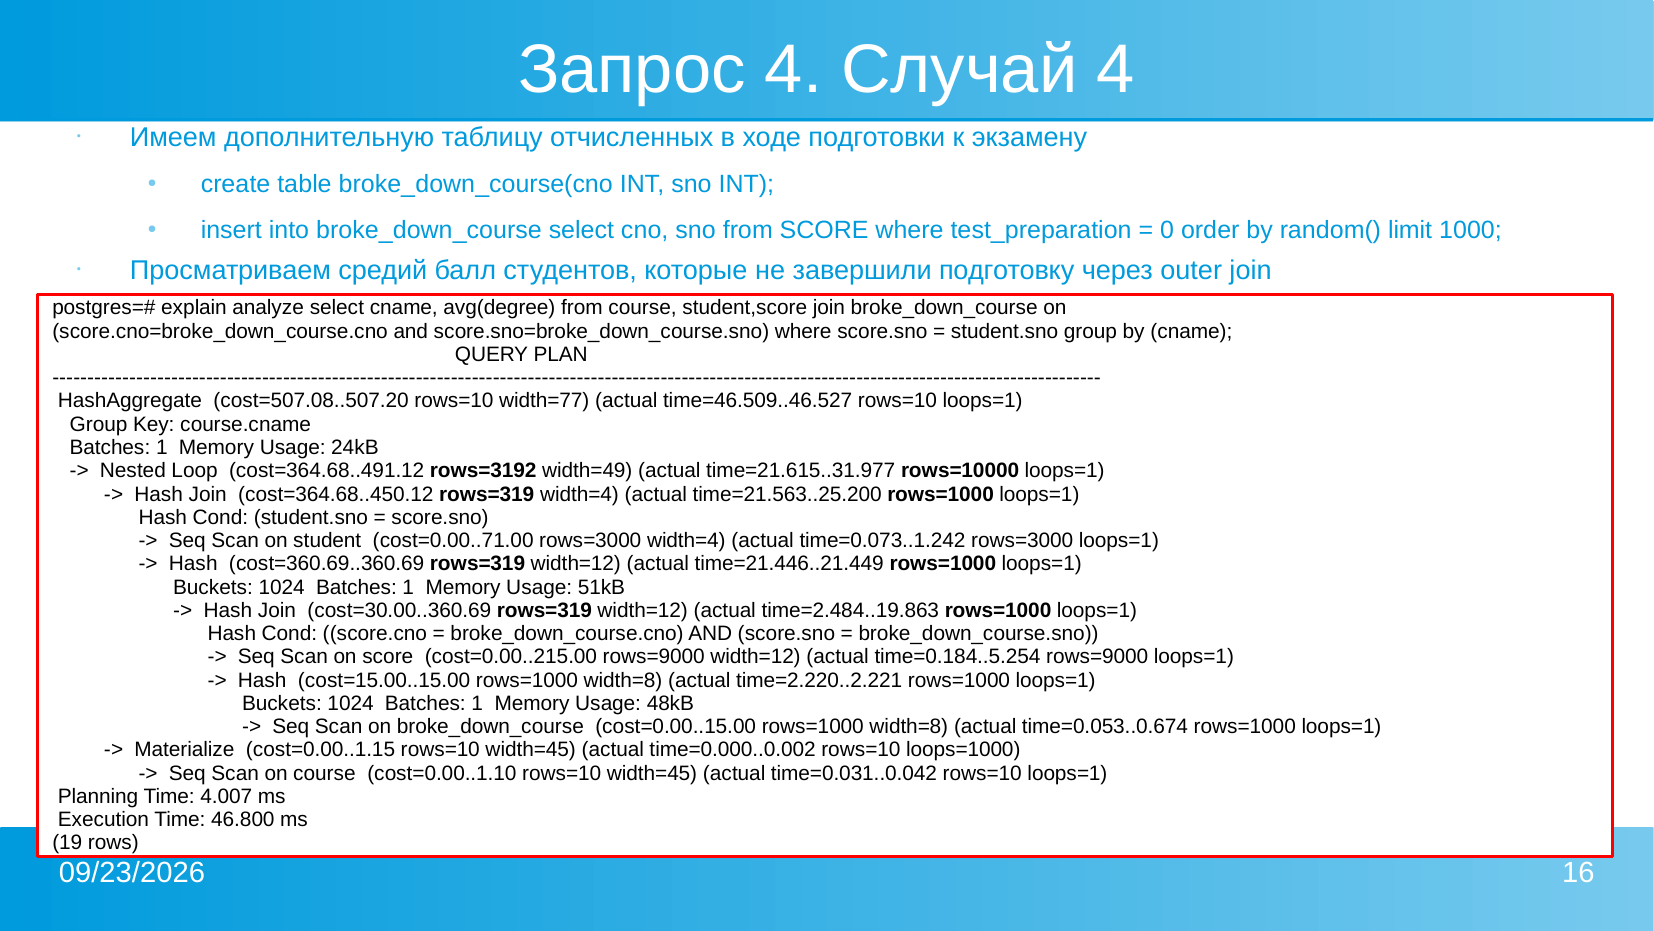

# Запрос 4. Случай 4
Имеем дополнительную таблицу отчисленных в ходе подготовки к экзамену
create table broke_down_course(cno INT, sno INT);
insert into broke_down_course select cno, sno from SCORE where test_preparation = 0 order by random() limit 1000;
Просматриваем средий балл студентов, которые не завершили подготовку через outer join
postgres=# explain analyze select cname, avg(degree) from course, student,score join broke_down_course on
(score.cno=broke_down_course.cno and score.sno=broke_down_course.sno) where score.sno = student.sno group by (cname);
 QUERY PLAN
------------------------------------------------------------------------------------------------------------------------------------------------------
 HashAggregate (cost=507.08..507.20 rows=10 width=77) (actual time=46.509..46.527 rows=10 loops=1)
 Group Key: course.cname
 Batches: 1 Memory Usage: 24kB
 -> Nested Loop (cost=364.68..491.12 rows=3192 width=49) (actual time=21.615..31.977 rows=10000 loops=1)
 -> Hash Join (cost=364.68..450.12 rows=319 width=4) (actual time=21.563..25.200 rows=1000 loops=1)
 Hash Cond: (student.sno = score.sno)
 -> Seq Scan on student (cost=0.00..71.00 rows=3000 width=4) (actual time=0.073..1.242 rows=3000 loops=1)
 -> Hash (cost=360.69..360.69 rows=319 width=12) (actual time=21.446..21.449 rows=1000 loops=1)
 Buckets: 1024 Batches: 1 Memory Usage: 51kB
 -> Hash Join (cost=30.00..360.69 rows=319 width=12) (actual time=2.484..19.863 rows=1000 loops=1)
 Hash Cond: ((score.cno = broke_down_course.cno) AND (score.sno = broke_down_course.sno))
 -> Seq Scan on score (cost=0.00..215.00 rows=9000 width=12) (actual time=0.184..5.254 rows=9000 loops=1)
 -> Hash (cost=15.00..15.00 rows=1000 width=8) (actual time=2.220..2.221 rows=1000 loops=1)
 Buckets: 1024 Batches: 1 Memory Usage: 48kB
 -> Seq Scan on broke_down_course (cost=0.00..15.00 rows=1000 width=8) (actual time=0.053..0.674 rows=1000 loops=1)
 -> Materialize (cost=0.00..1.15 rows=10 width=45) (actual time=0.000..0.002 rows=10 loops=1000)
 -> Seq Scan on course (cost=0.00..1.10 rows=10 width=45) (actual time=0.031..0.042 rows=10 loops=1)
 Planning Time: 4.007 ms
 Execution Time: 46.800 ms
(19 rows)
16